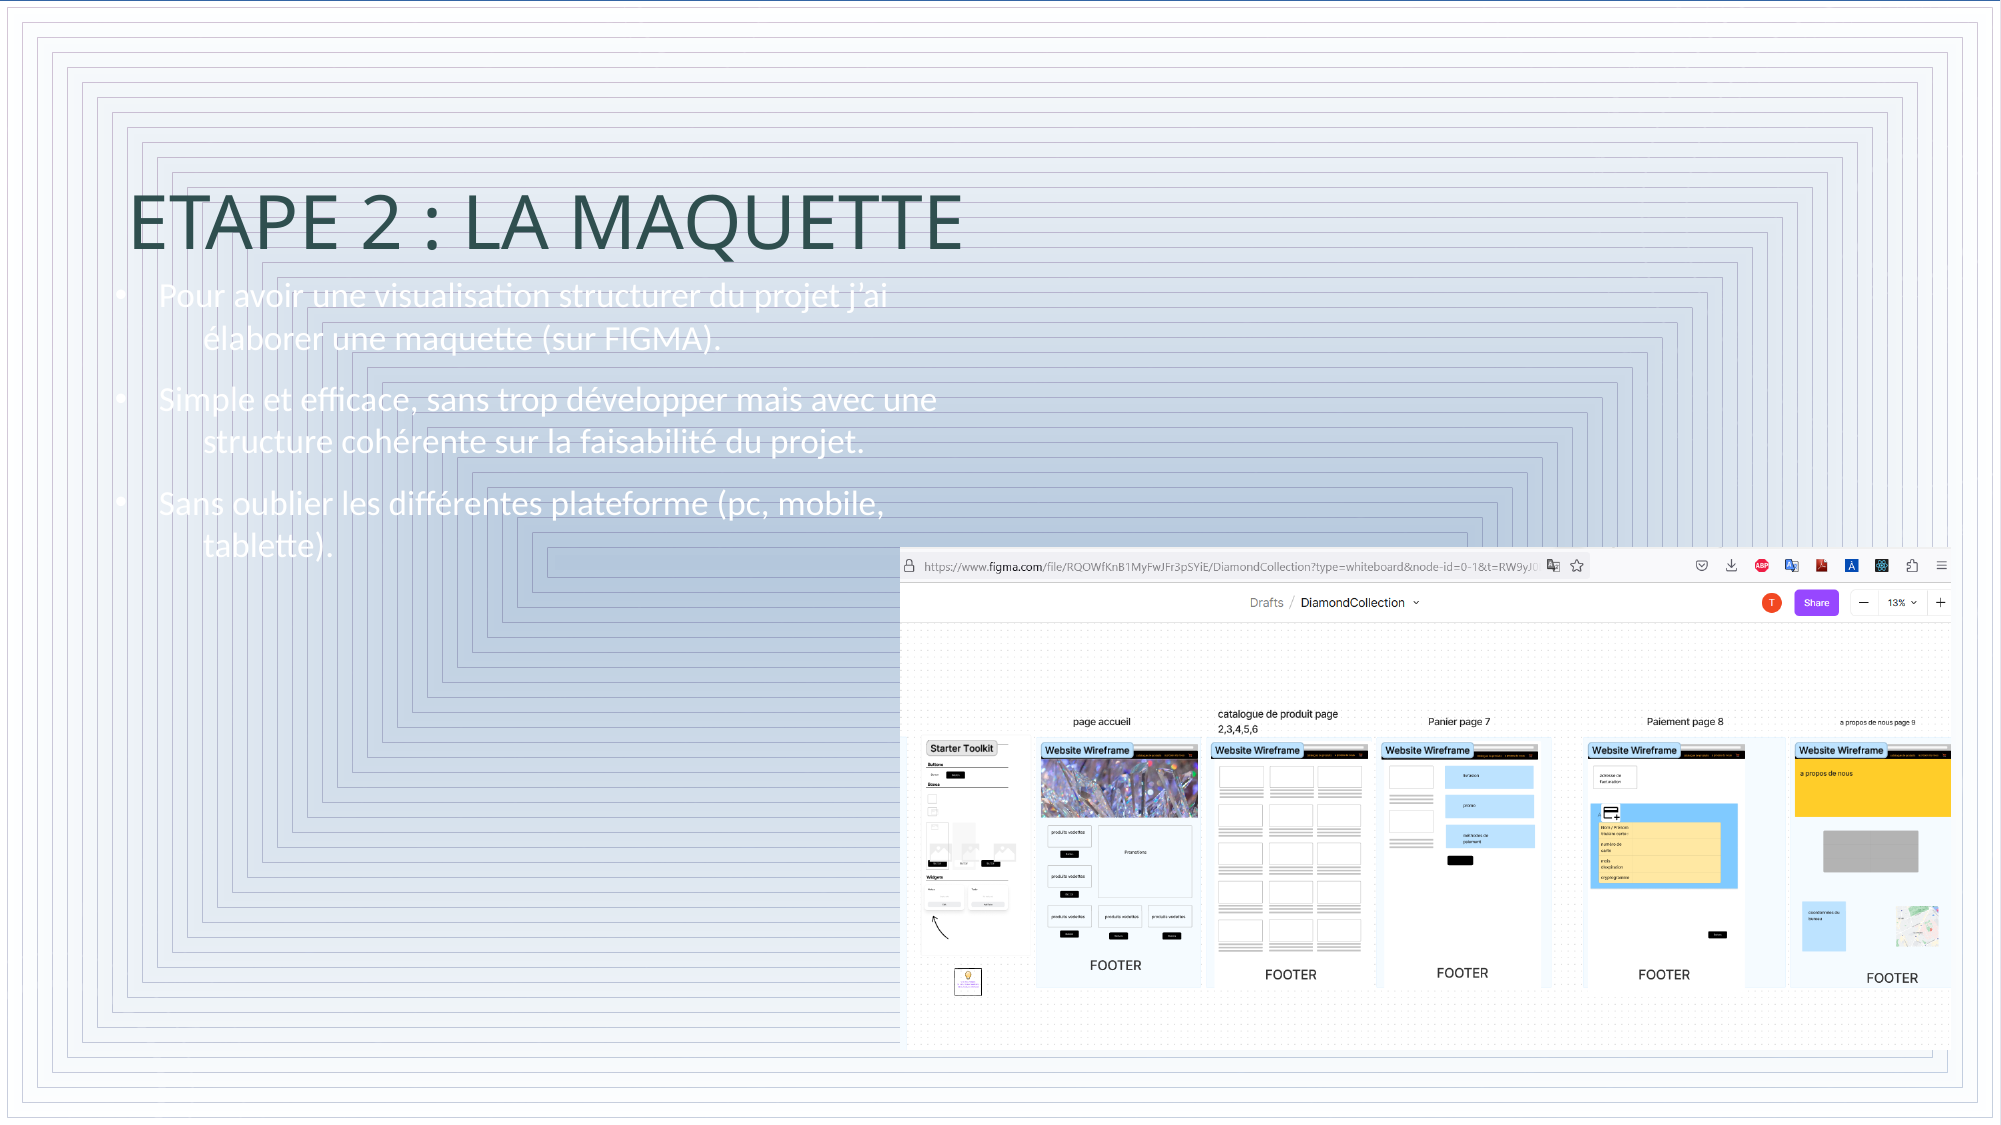

# ETAPE 2 : LA MAQUETTE
Pour avoir une visualisation structurer du projet j’ai élaborer une maquette (sur FIGMA).
Simple et efficace, sans trop développer mais avec une structure cohérente sur la faisabilité du projet.
Sans oublier les différentes plateforme (pc, mobile, tablette).